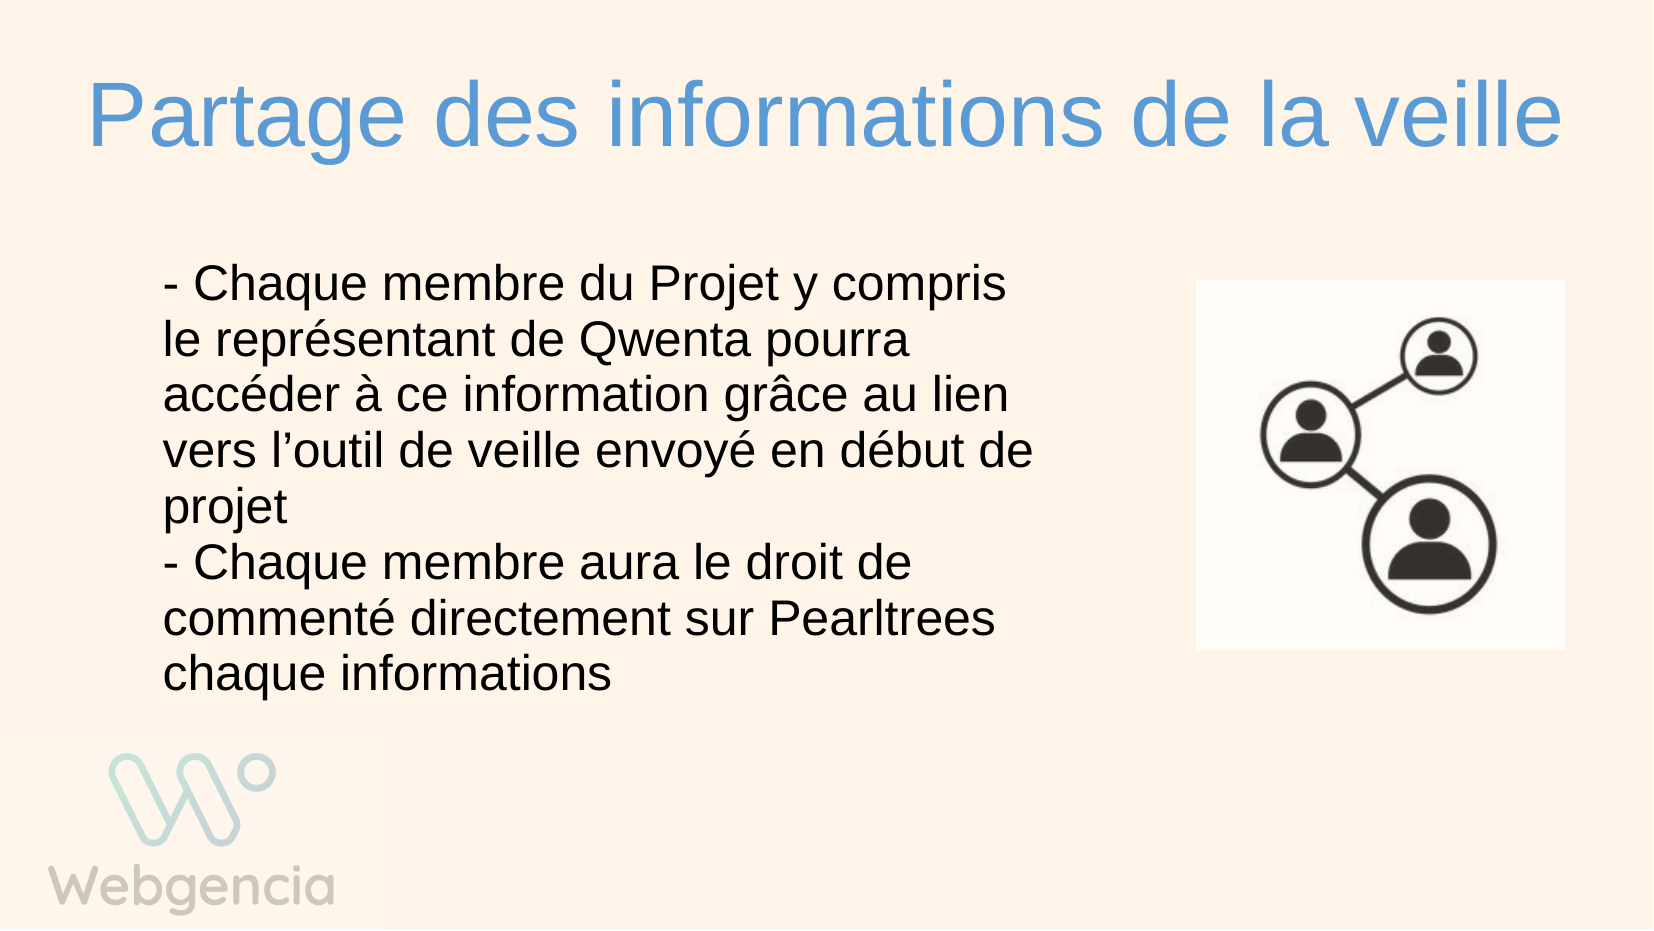

# Partage des informations de la veille
- Chaque membre du Projet y compris le représentant de Qwenta pourra accéder à ce information grâce au lien vers l’outil de veille envoyé en début de projet
- Chaque membre aura le droit de commenté directement sur Pearltrees chaque informations